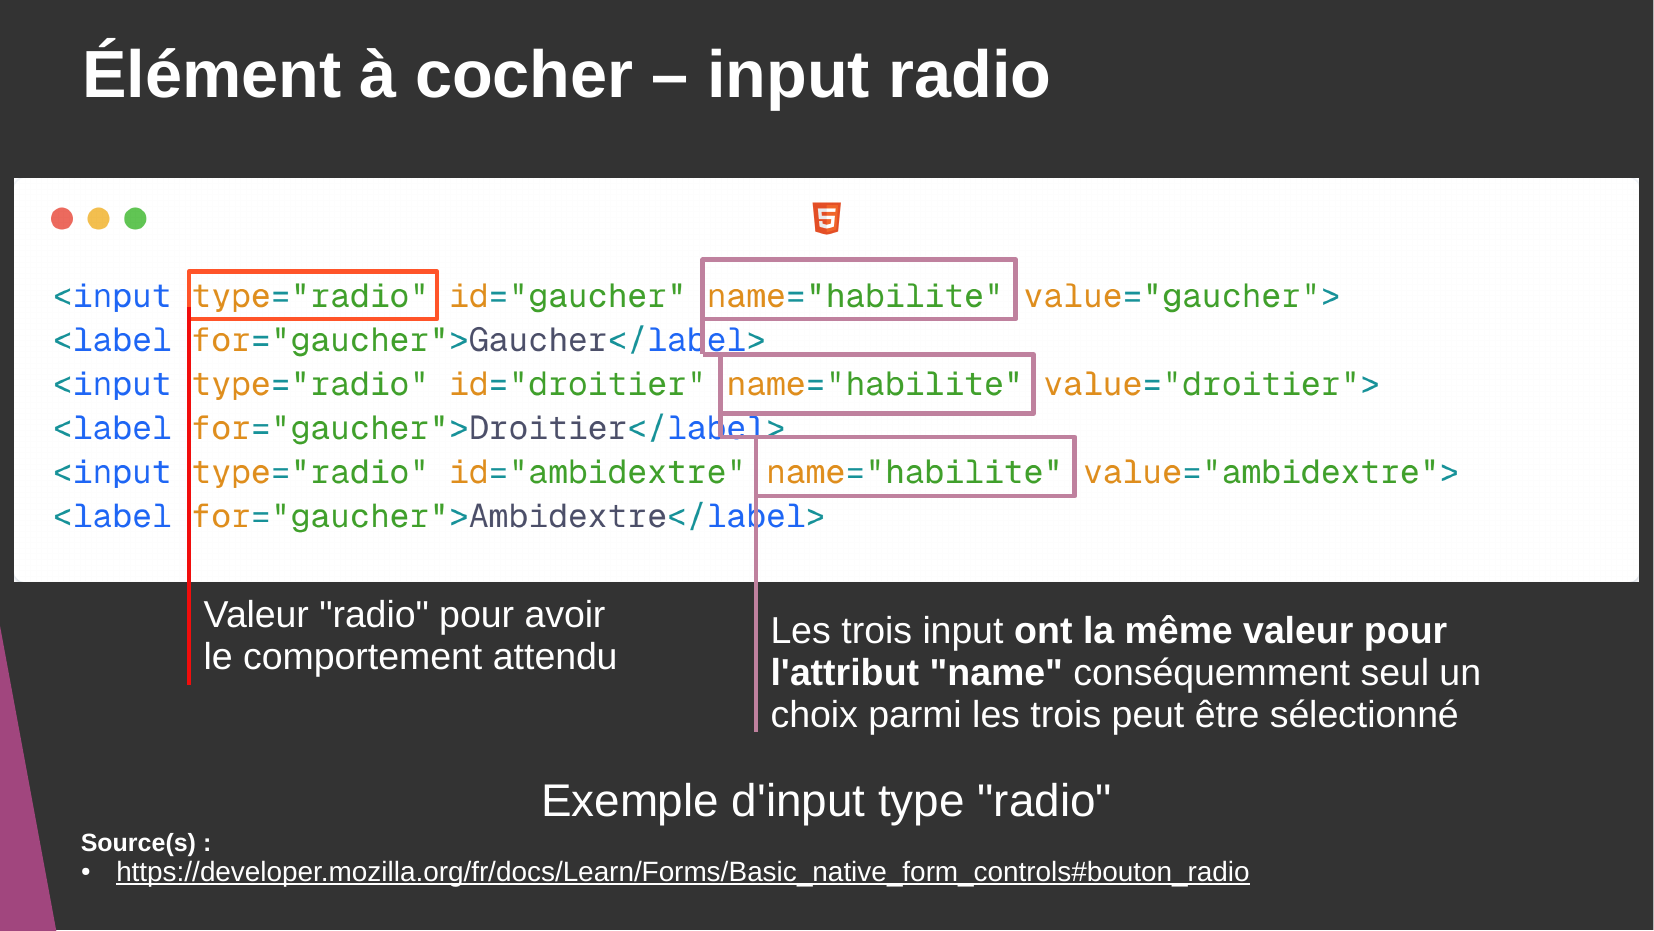

# Élément à cocher – input radio
Valeur "radio" pour avoir le comportement attendu
Les trois input ont la même valeur pour l'attribut "name" conséquemment seul un choix parmi les trois peut être sélectionné
Exemple d'input type "radio"
Source(s) :
https://developer.mozilla.org/fr/docs/Learn/Forms/Basic_native_form_controls#bouton_radio